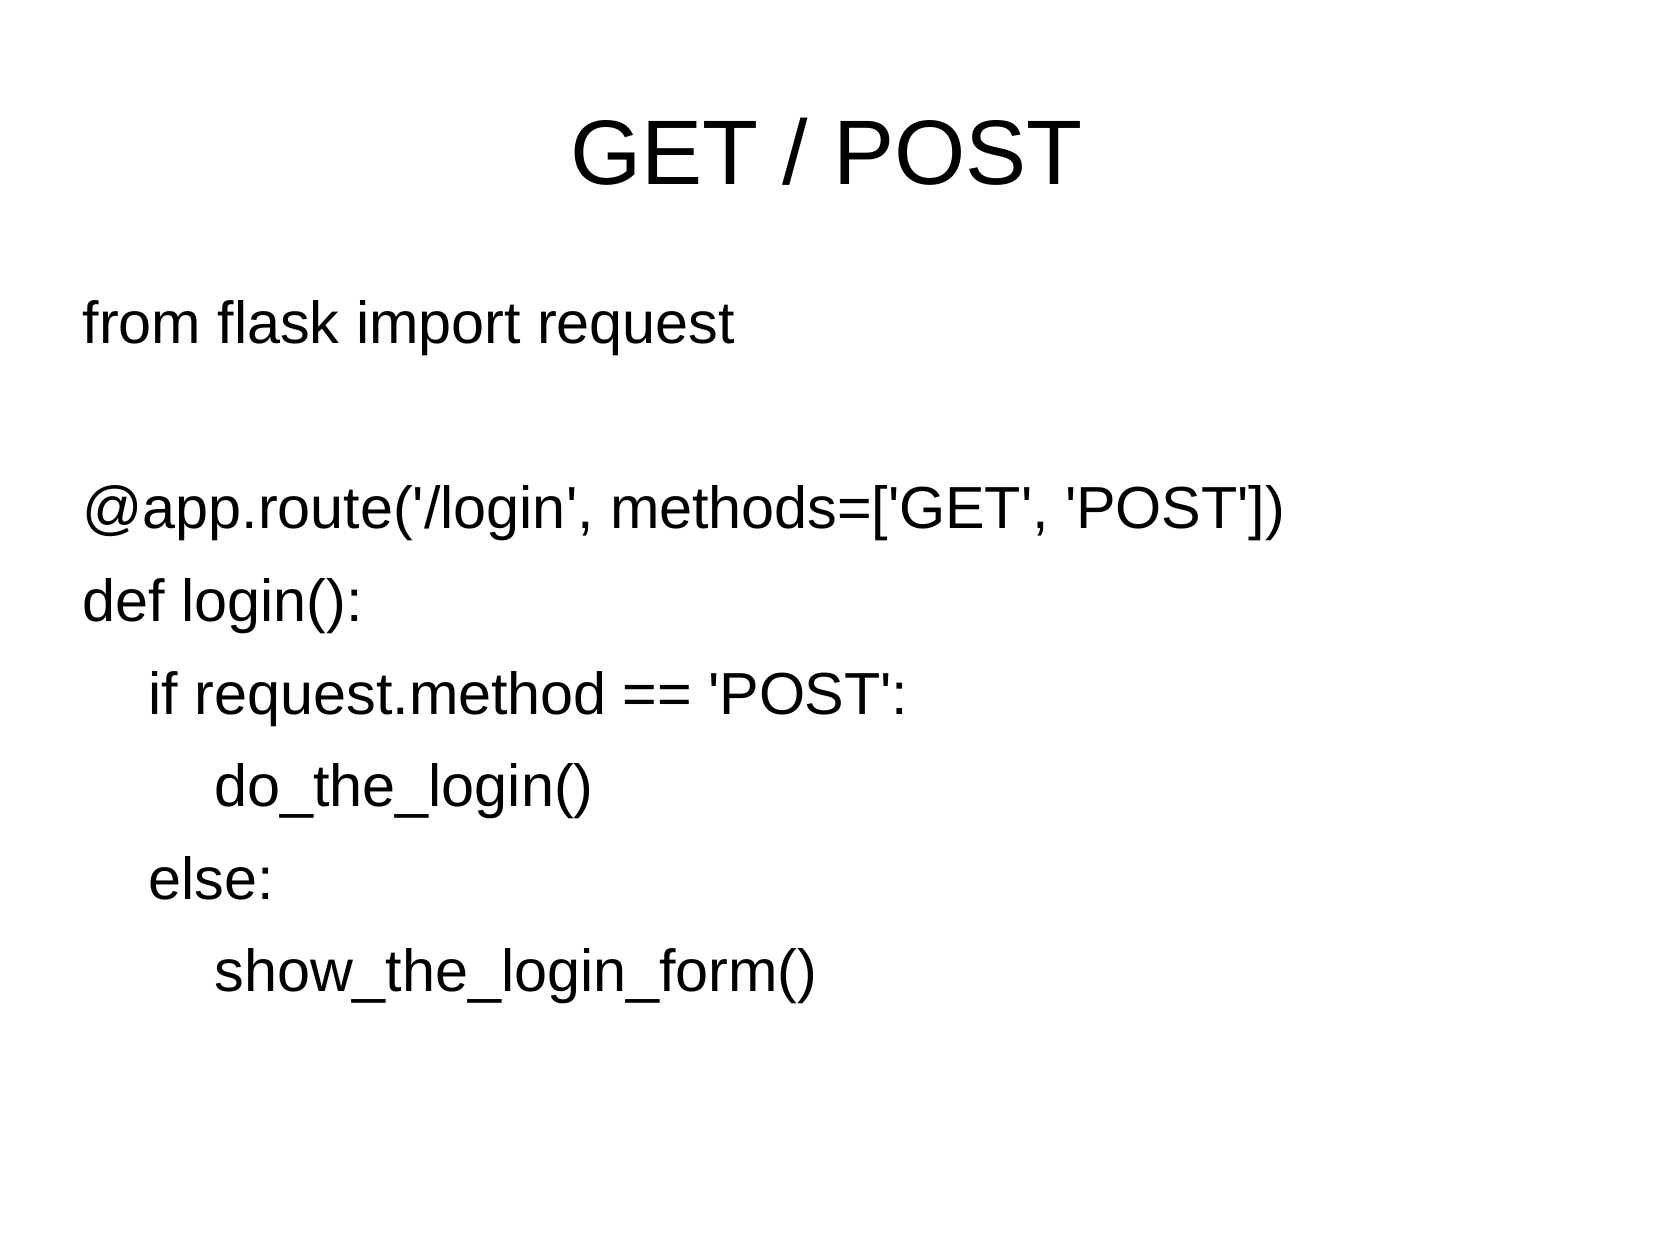

# GET / POST
from flask import request
@app.route('/login', methods=['GET', 'POST'])
def login():
 if request.method == 'POST':
 do_the_login()
 else:
 show_the_login_form()